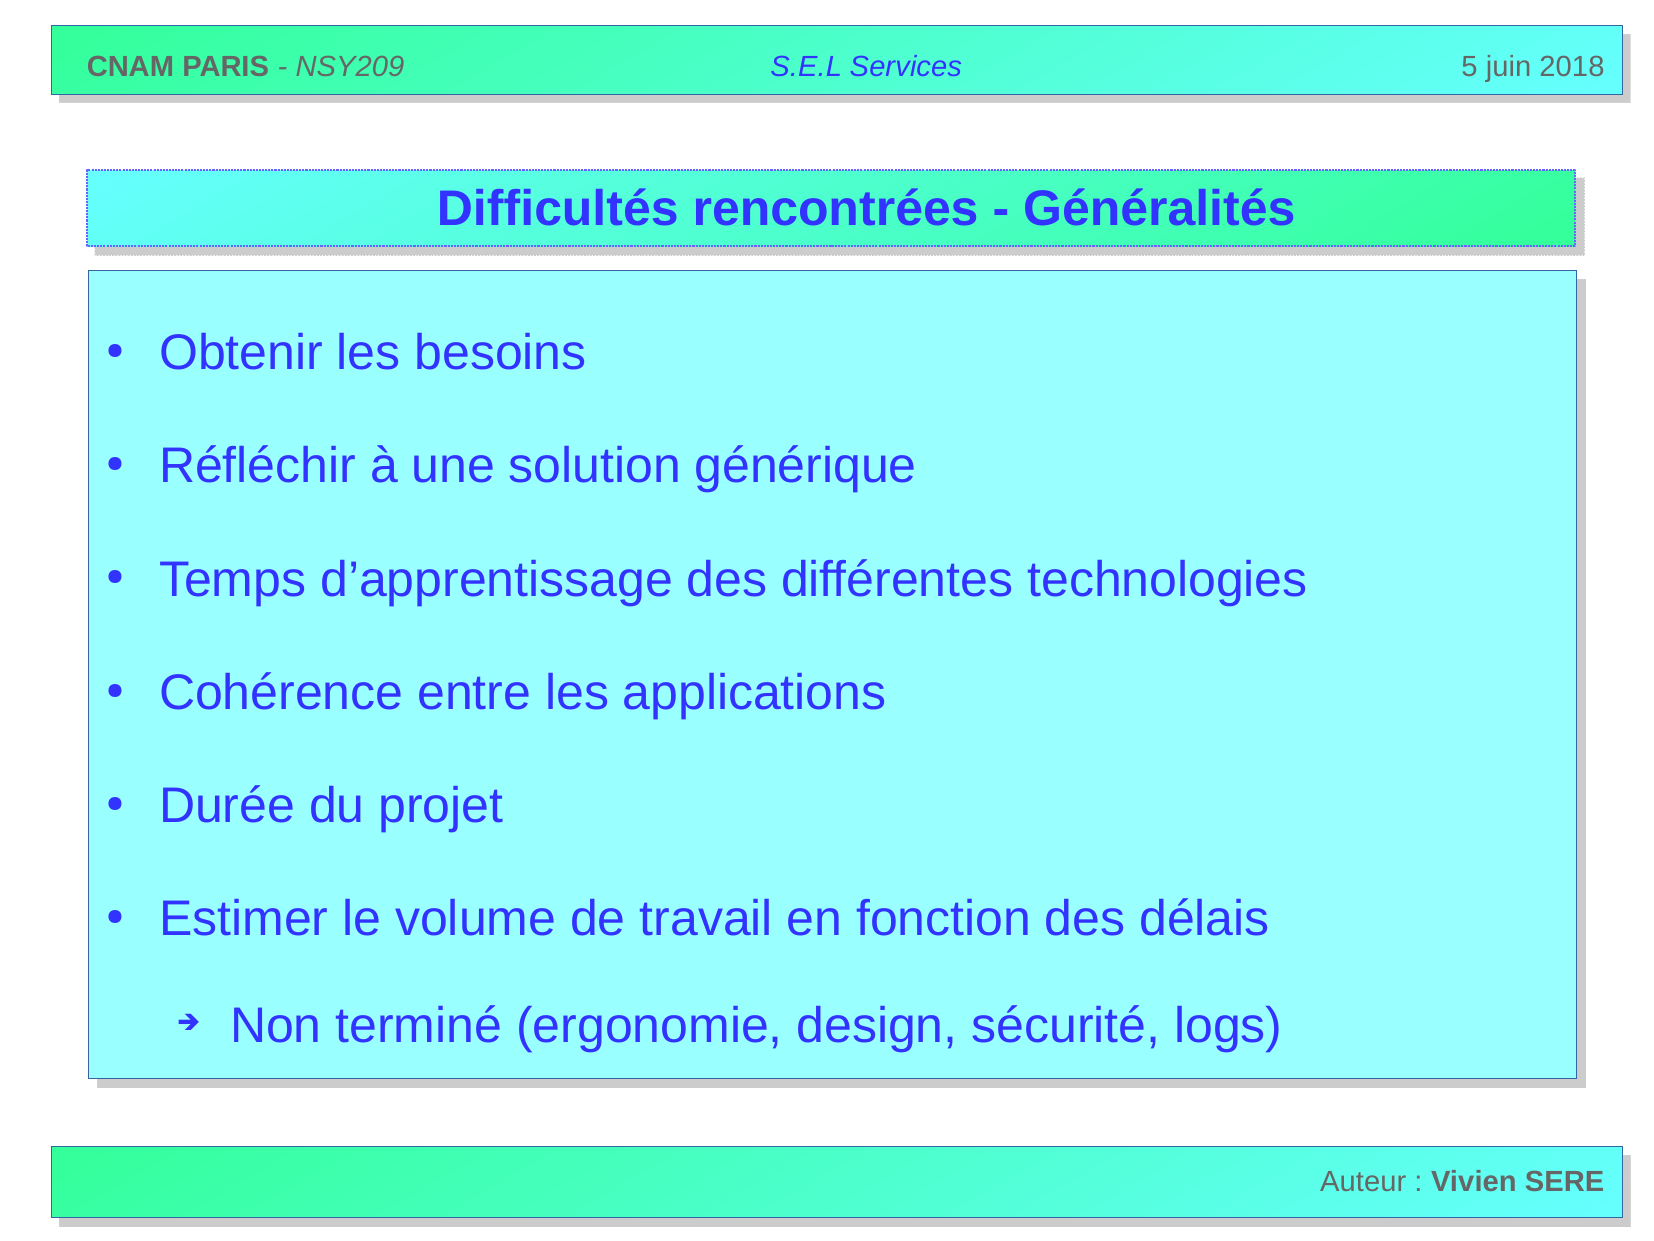

# CNAM PARIS - NSY209
S.E.L Services
5 juin 2018
Difficultés rencontrées - Généralités
Obtenir les besoins
Réfléchir à une solution générique
Temps d’apprentissage des différentes technologies
Cohérence entre les applications
Durée du projet
Estimer le volume de travail en fonction des délais
Non terminé (ergonomie, design, sécurité, logs)
Auteur : Vivien SERE